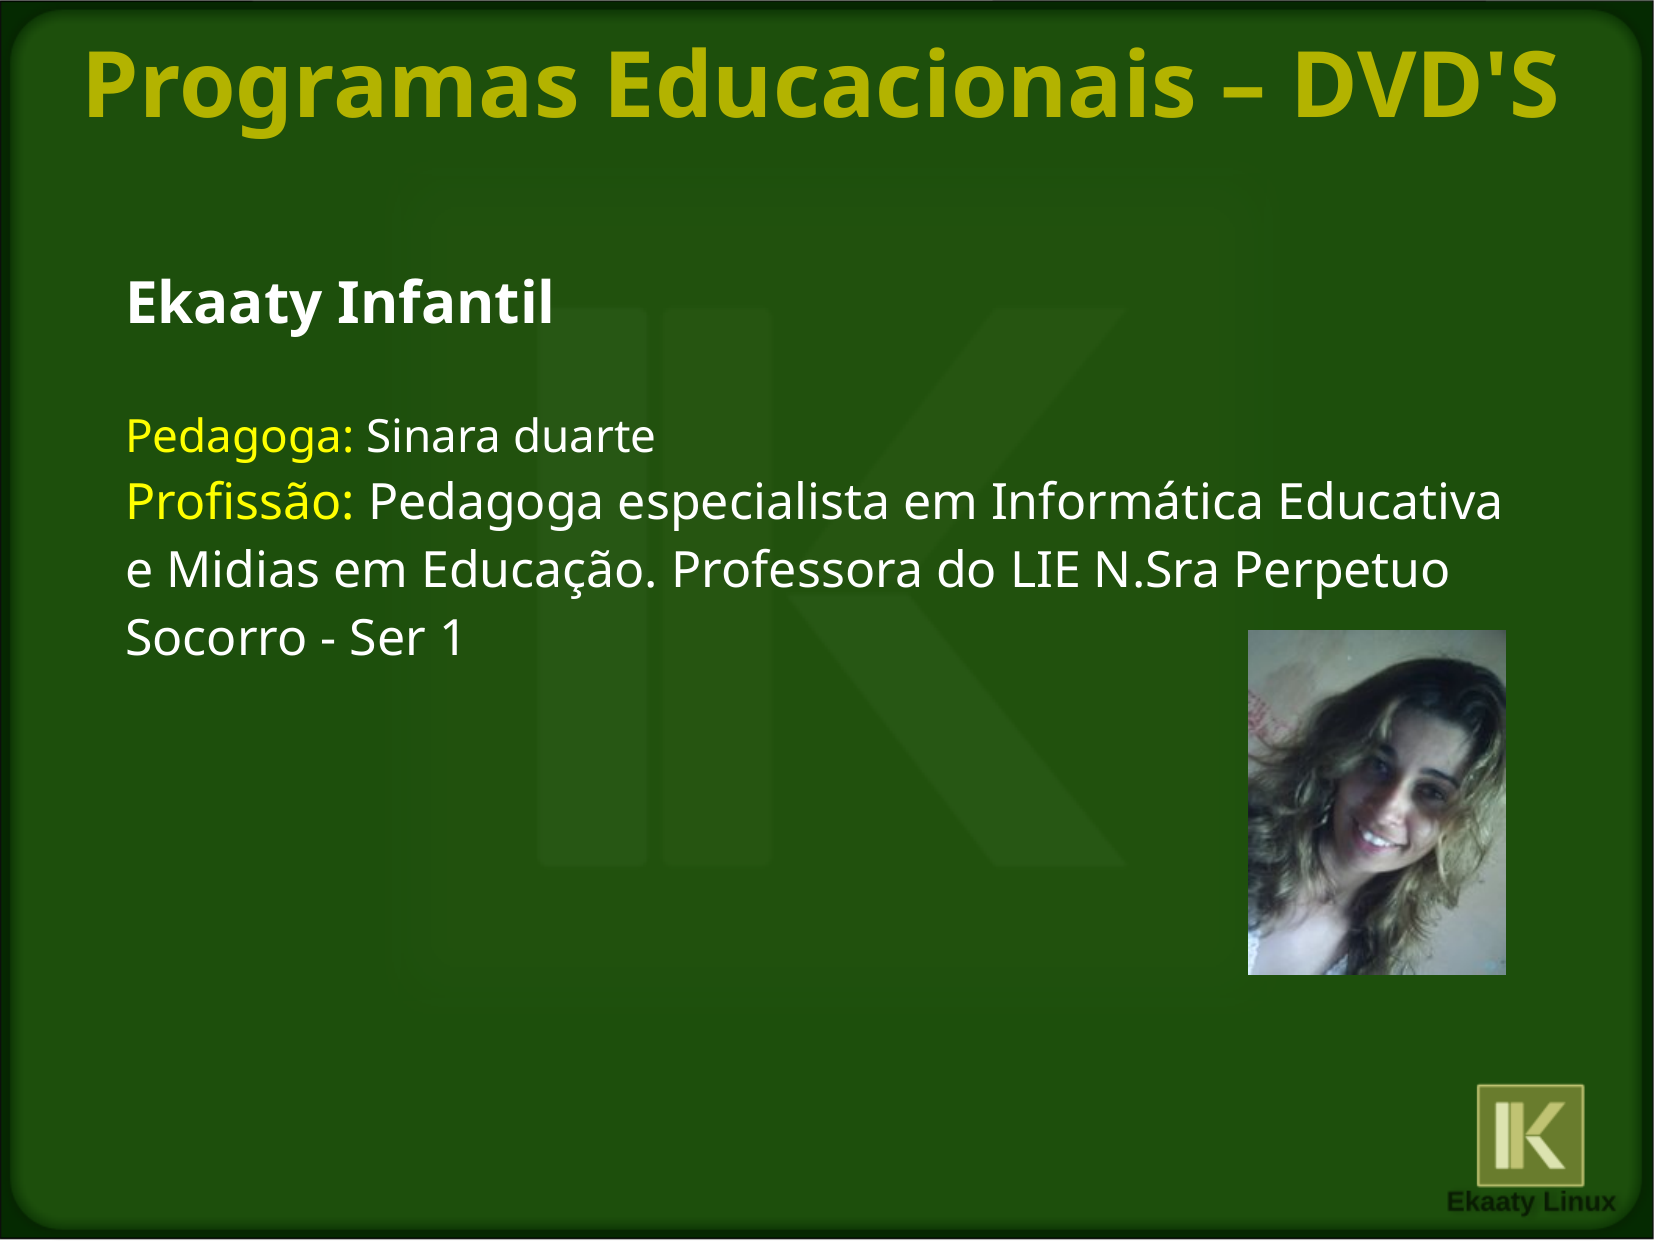

# Programas Educacionais – DVD'S
Ekaaty Infantil
Pedagoga: Sinara duarte
Profissão: Pedagoga especialista em Informática Educativa e Midias em Educação. Professora do LIE N.Sra Perpetuo Socorro - Ser 1